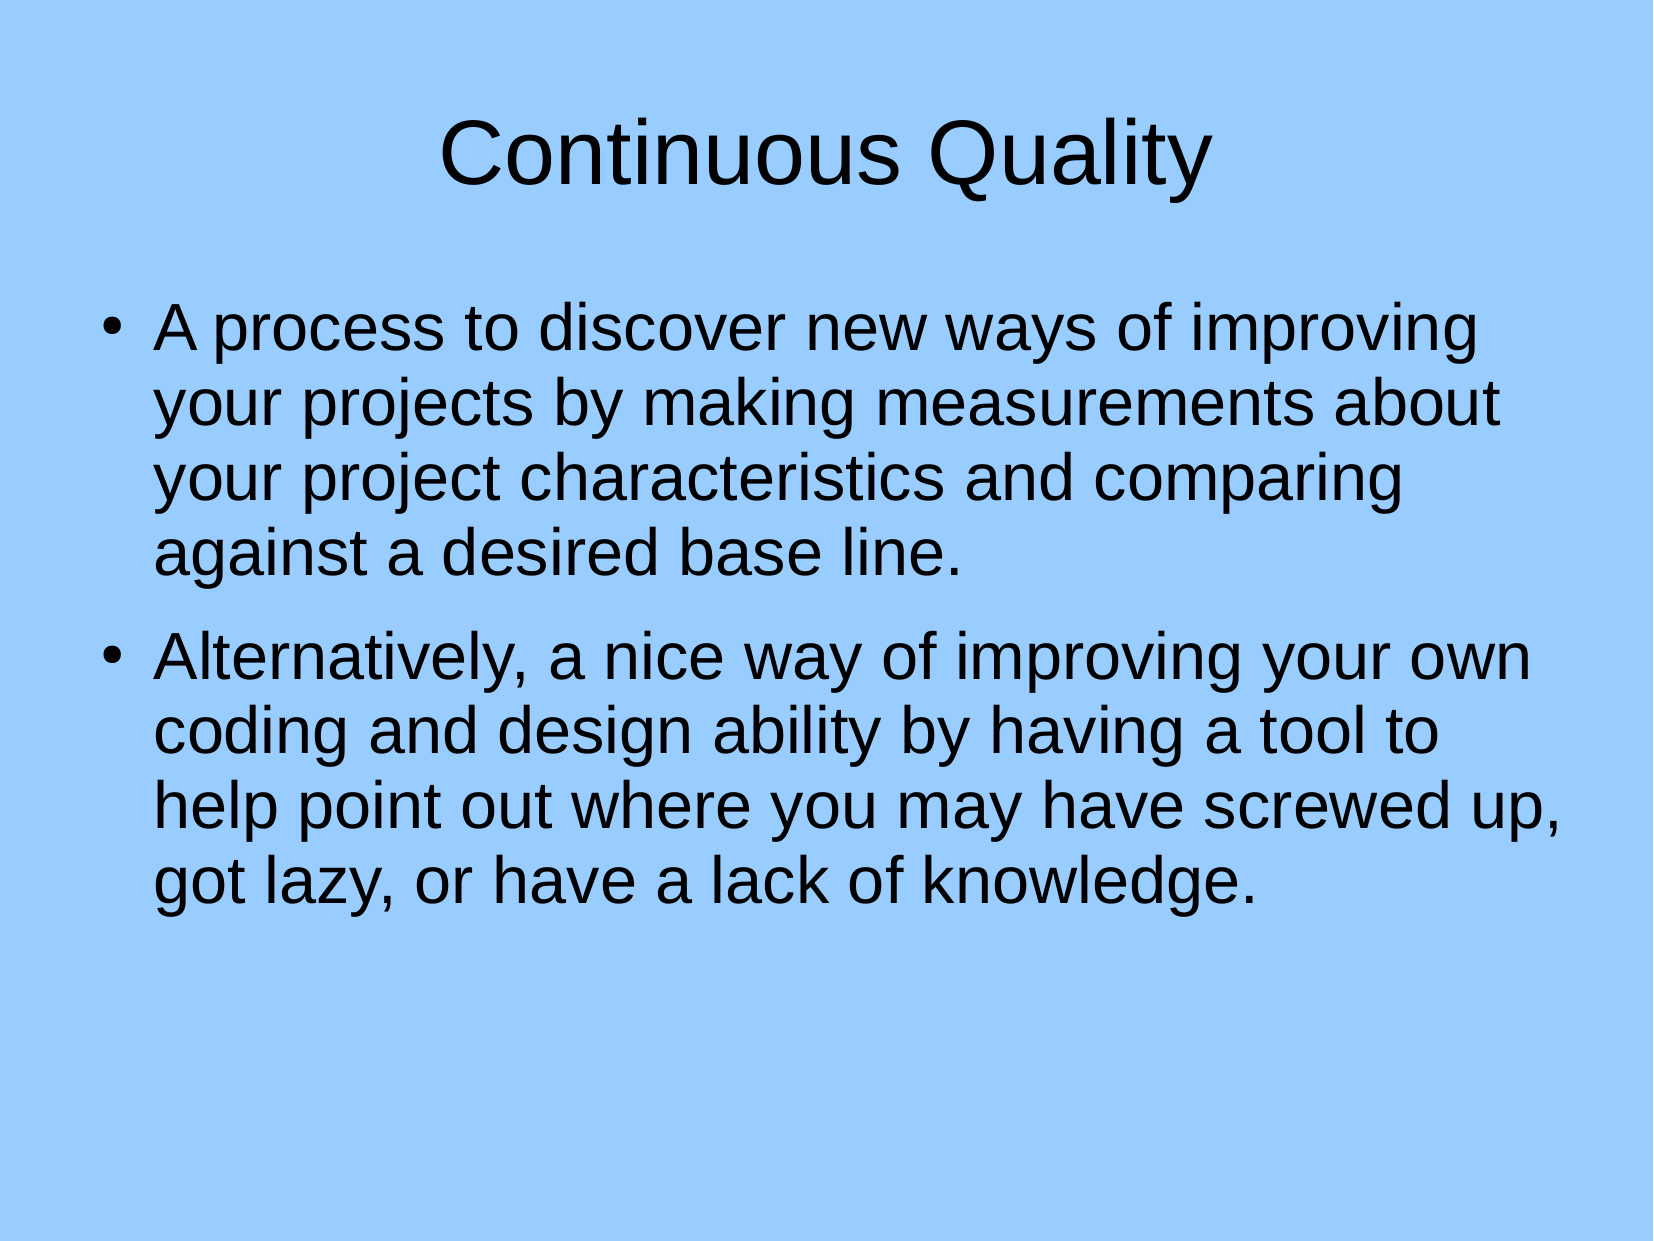

# Continuous Quality
A process to discover new ways of improving your projects by making measurements about your project characteristics and comparing against a desired base line.
Alternatively, a nice way of improving your own coding and design ability by having a tool to help point out where you may have screwed up, got lazy, or have a lack of knowledge.